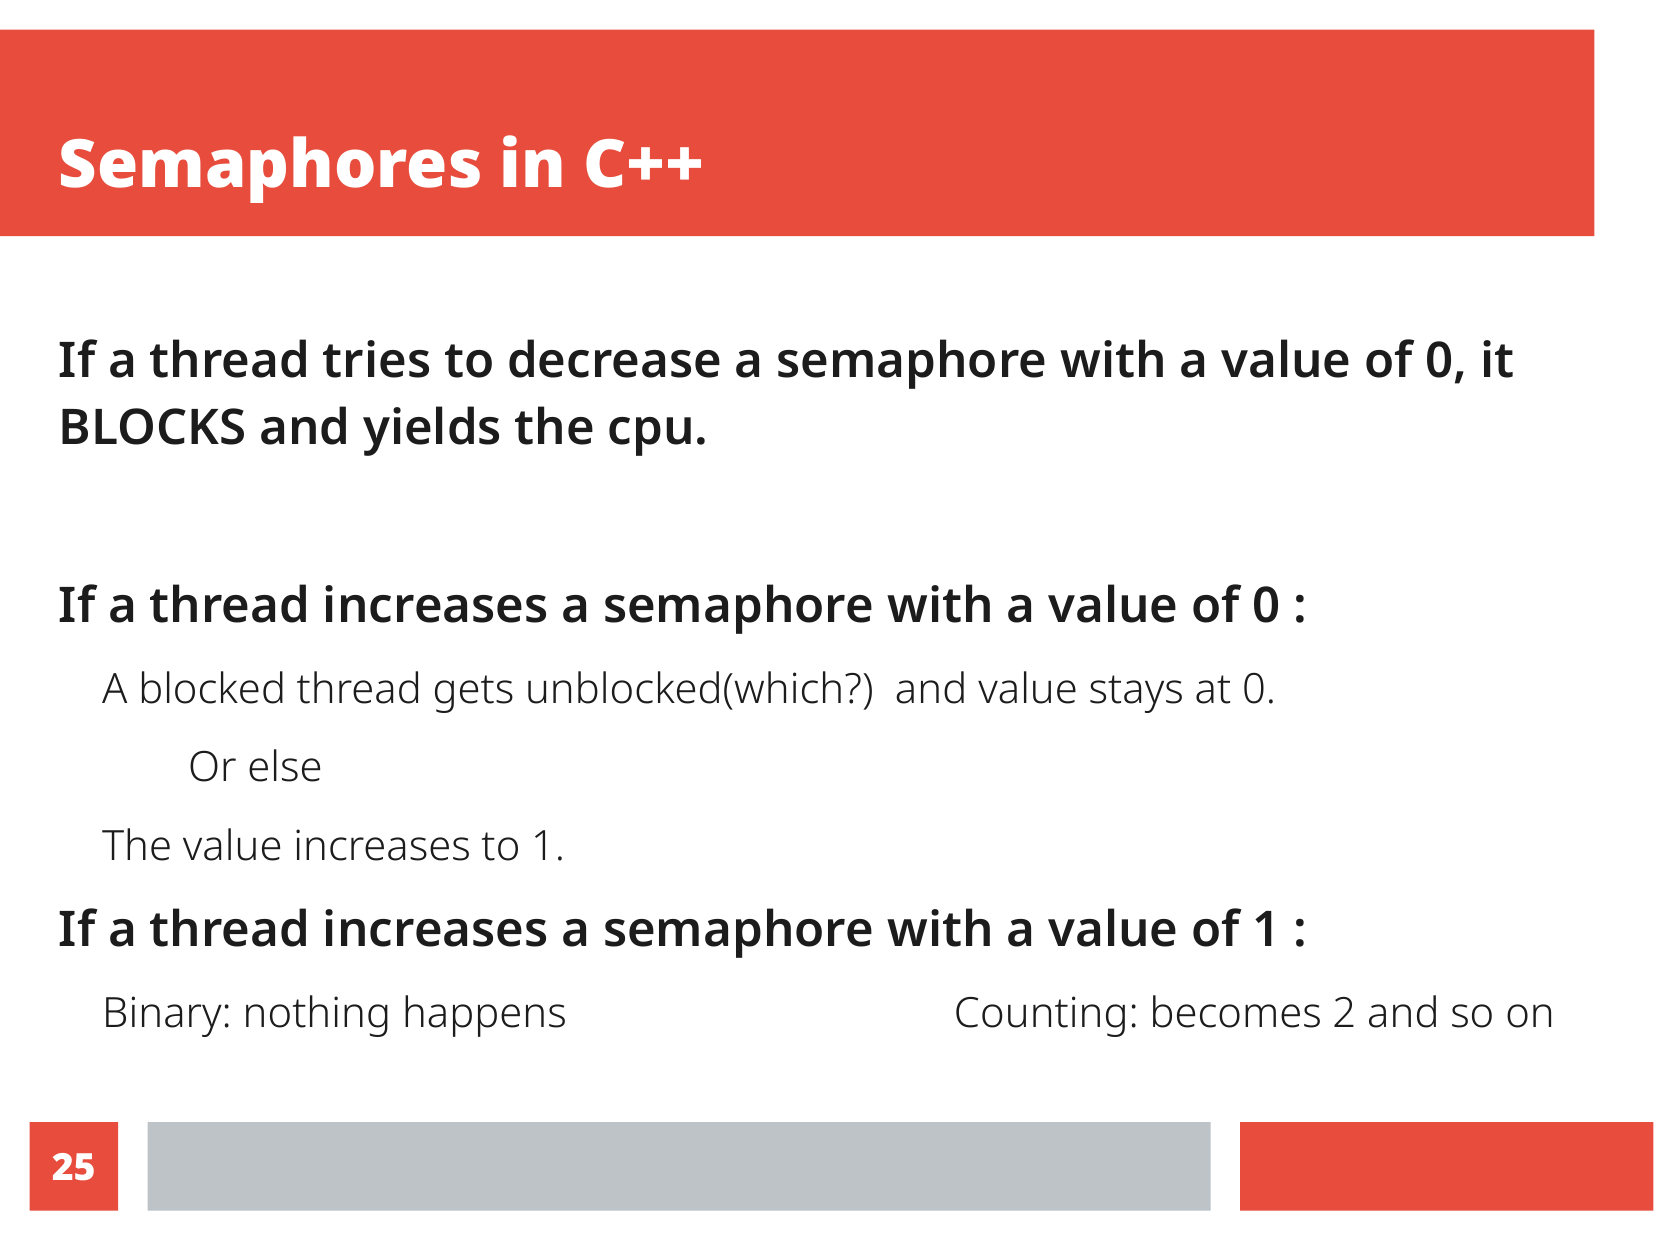

# Semaphores in C++
If a thread tries to decrease a semaphore with a value of 0, it BLOCKS and yields the cpu.
If a thread increases a semaphore with a value of 0 :
A blocked thread gets unblocked(which?) and value stays at 0.
 Or else
The value increases to 1.
If a thread increases a semaphore with a value of 1 :
Binary: nothing happens Counting: becomes 2 and so on
25